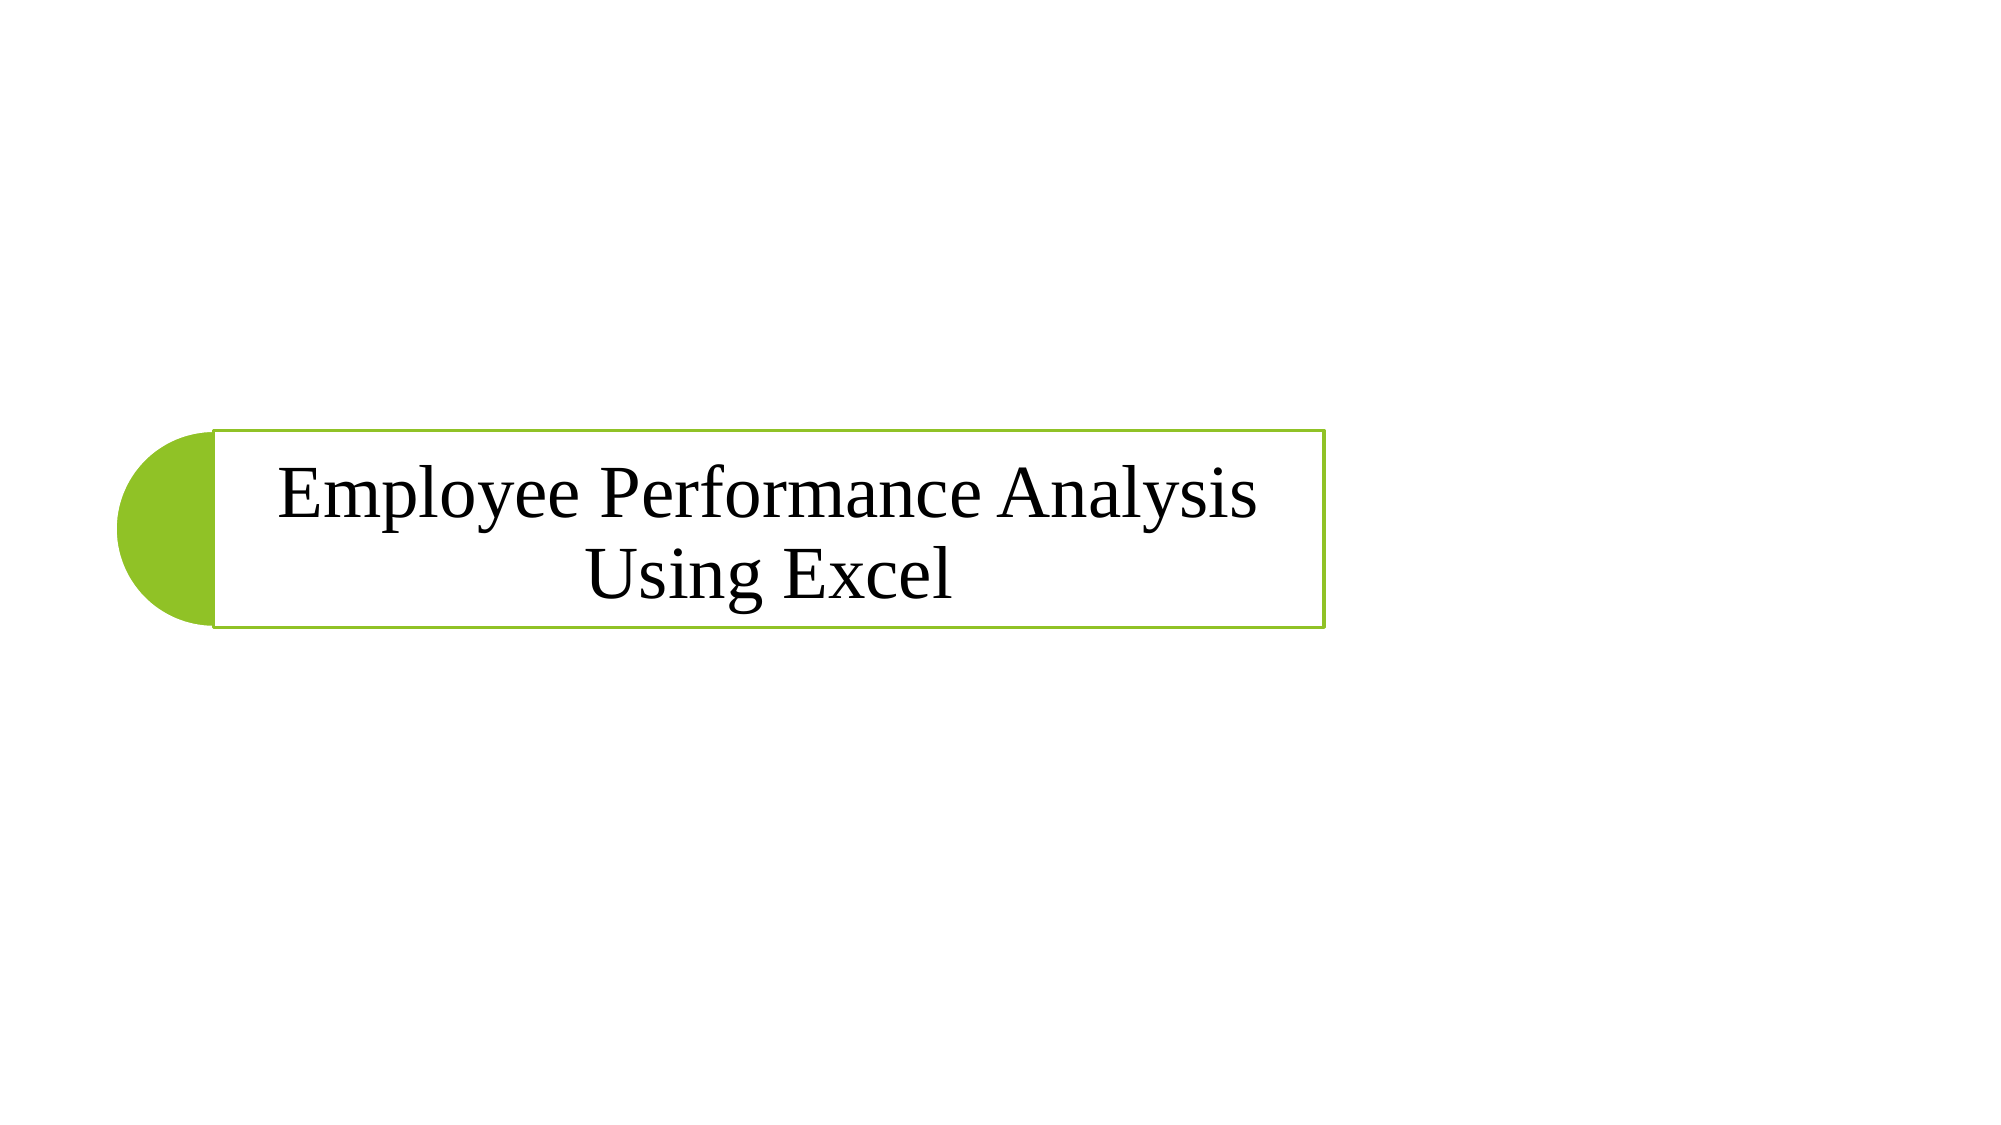

Employee Performance Analysis Using Excel
# PROJECT TITLE